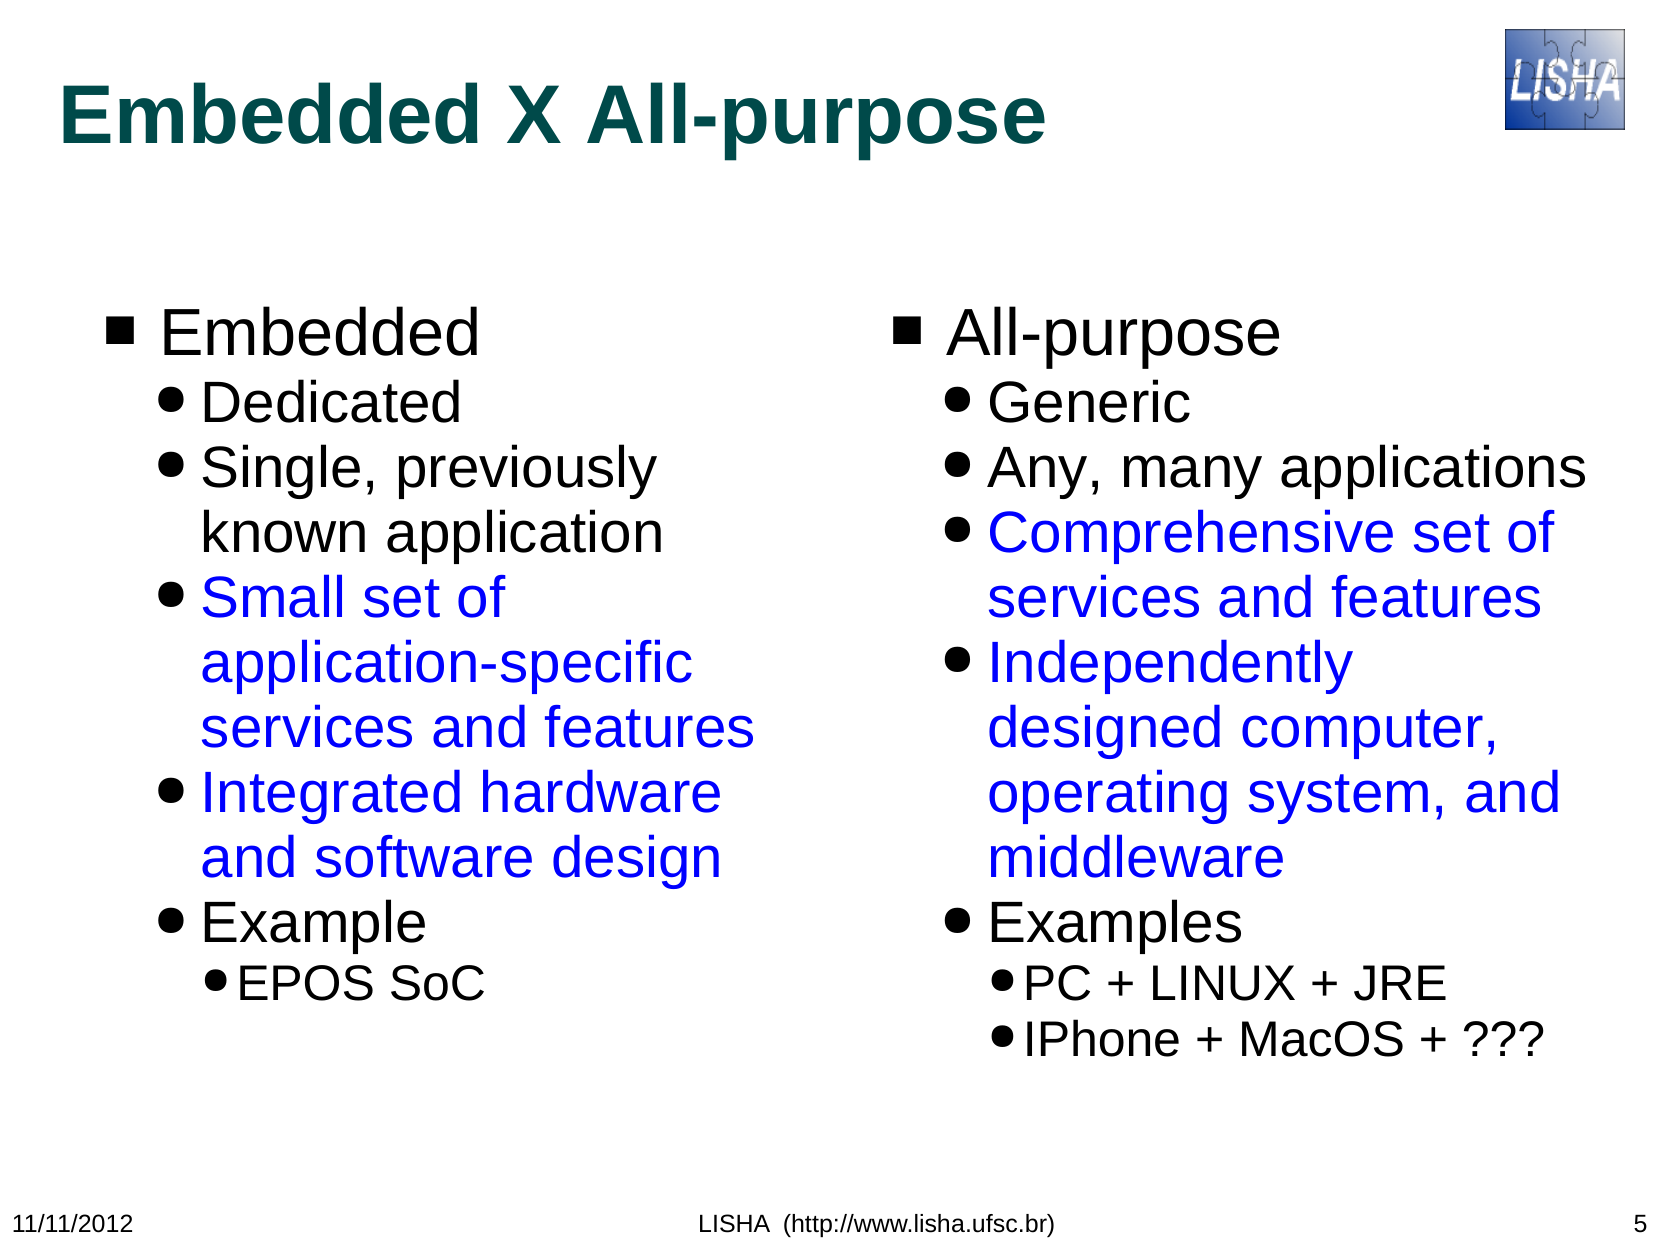

# Embedded X All-purpose
Embedded
Dedicated
Single, previously known application
Small set of application-specific services and features
Integrated hardware and software design
Example
EPOS SoC
All-purpose
Generic
Any, many applications
Comprehensive set of services and features
Independently designed computer, operating system, and middleware
Examples
PC + LINUX + JRE
IPhone + MacOS + ???